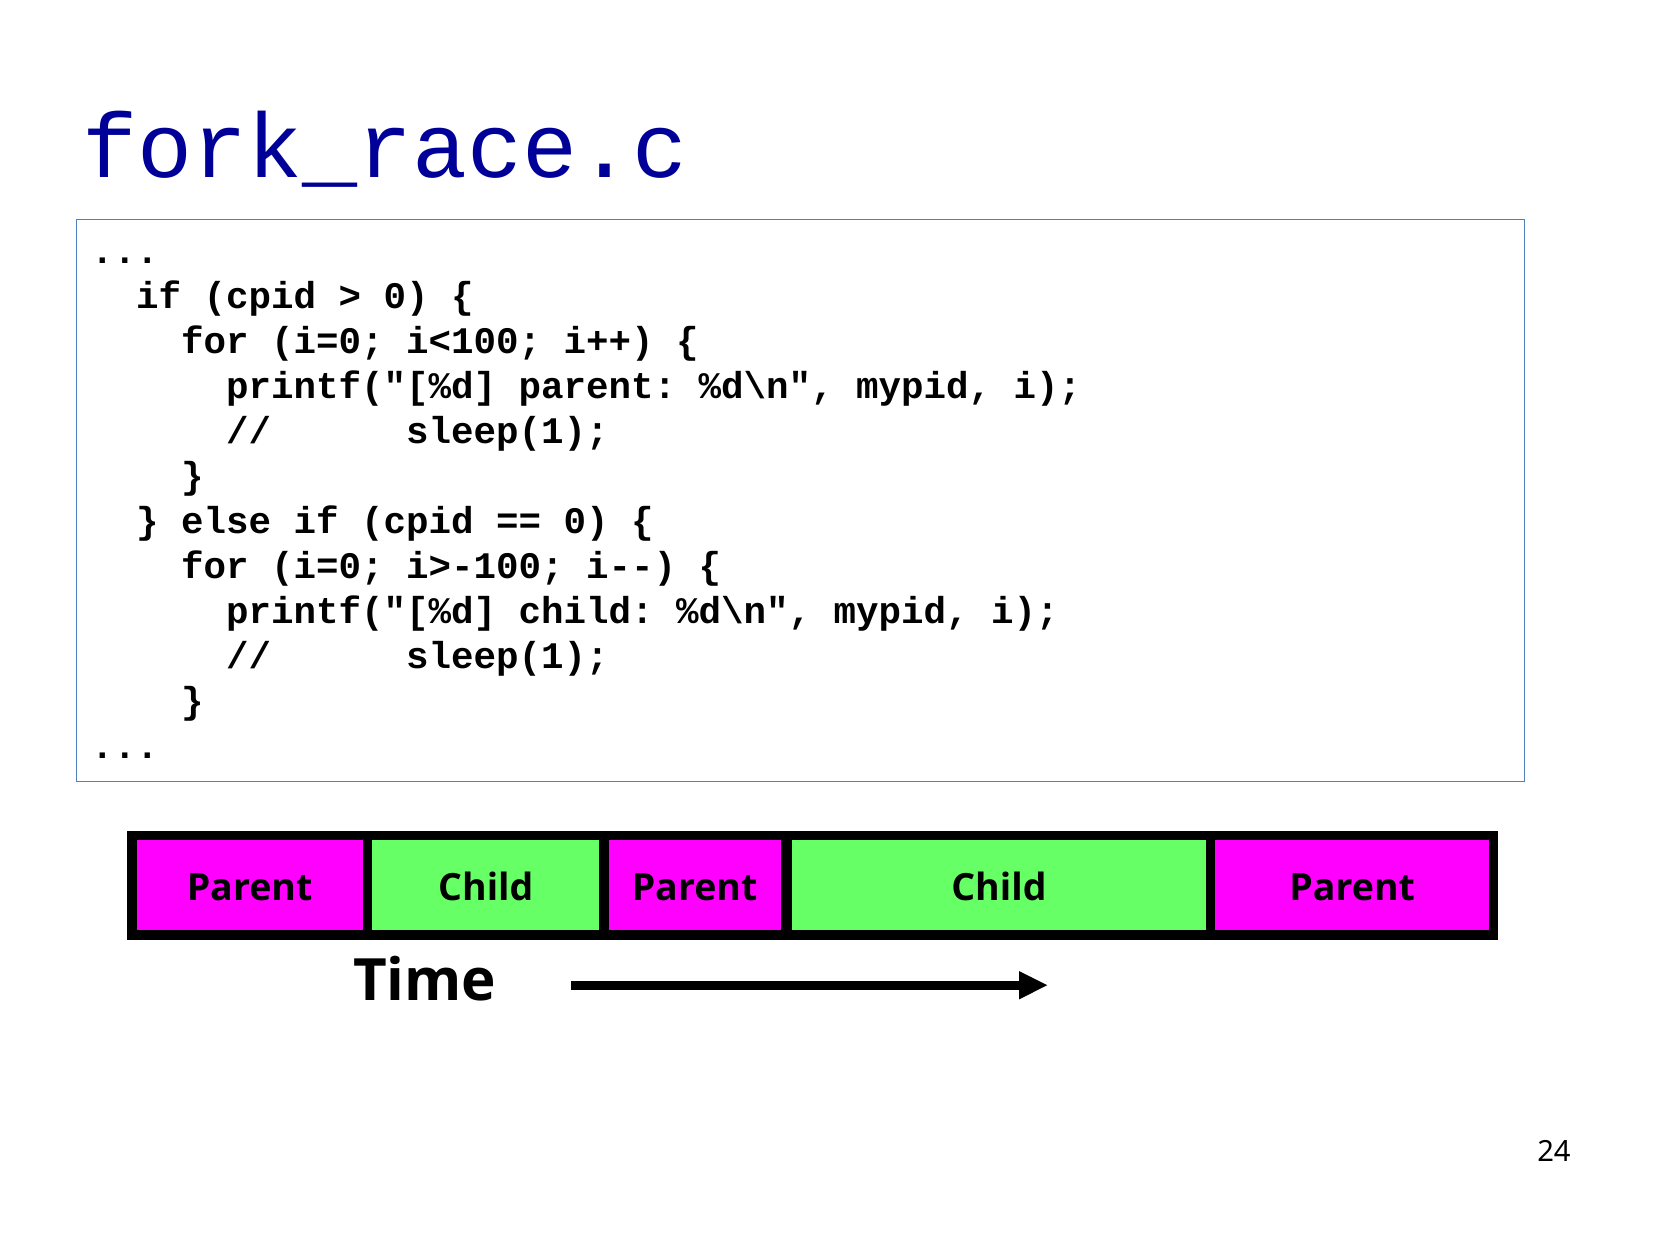

# fork_race.c
...
 if (cpid > 0) {
 for (i=0; i<100; i++) {
 printf("[%d] parent: %d\n", mypid, i);
 // sleep(1);
 }
 } else if (cpid == 0) {
 for (i=0; i>-100; i--) {
 printf("[%d] child: %d\n", mypid, i);
 // sleep(1);
 }
...
Parent
Child
Parent
Child
Parent
Time
24